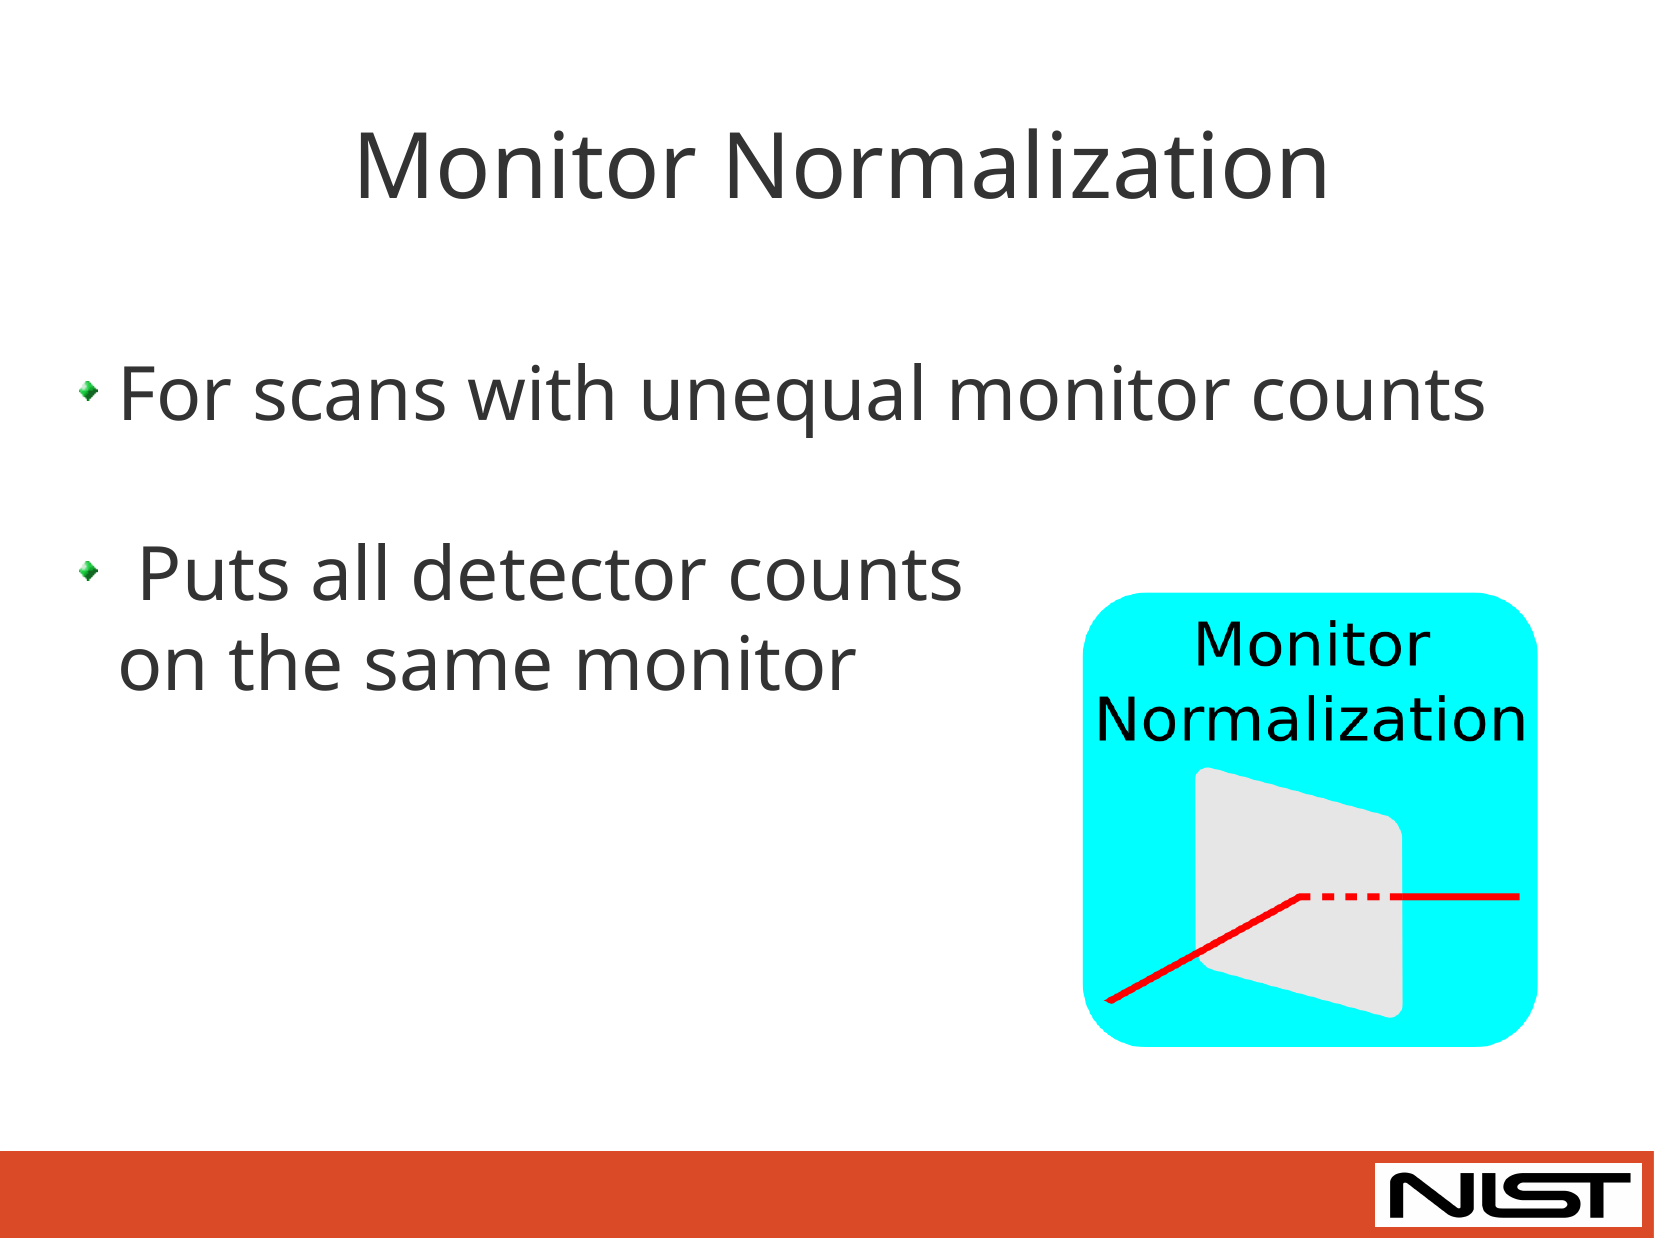

# Monitor Normalization
 For scans with unequal monitor counts
 Puts all detector counts
 on the same monitor